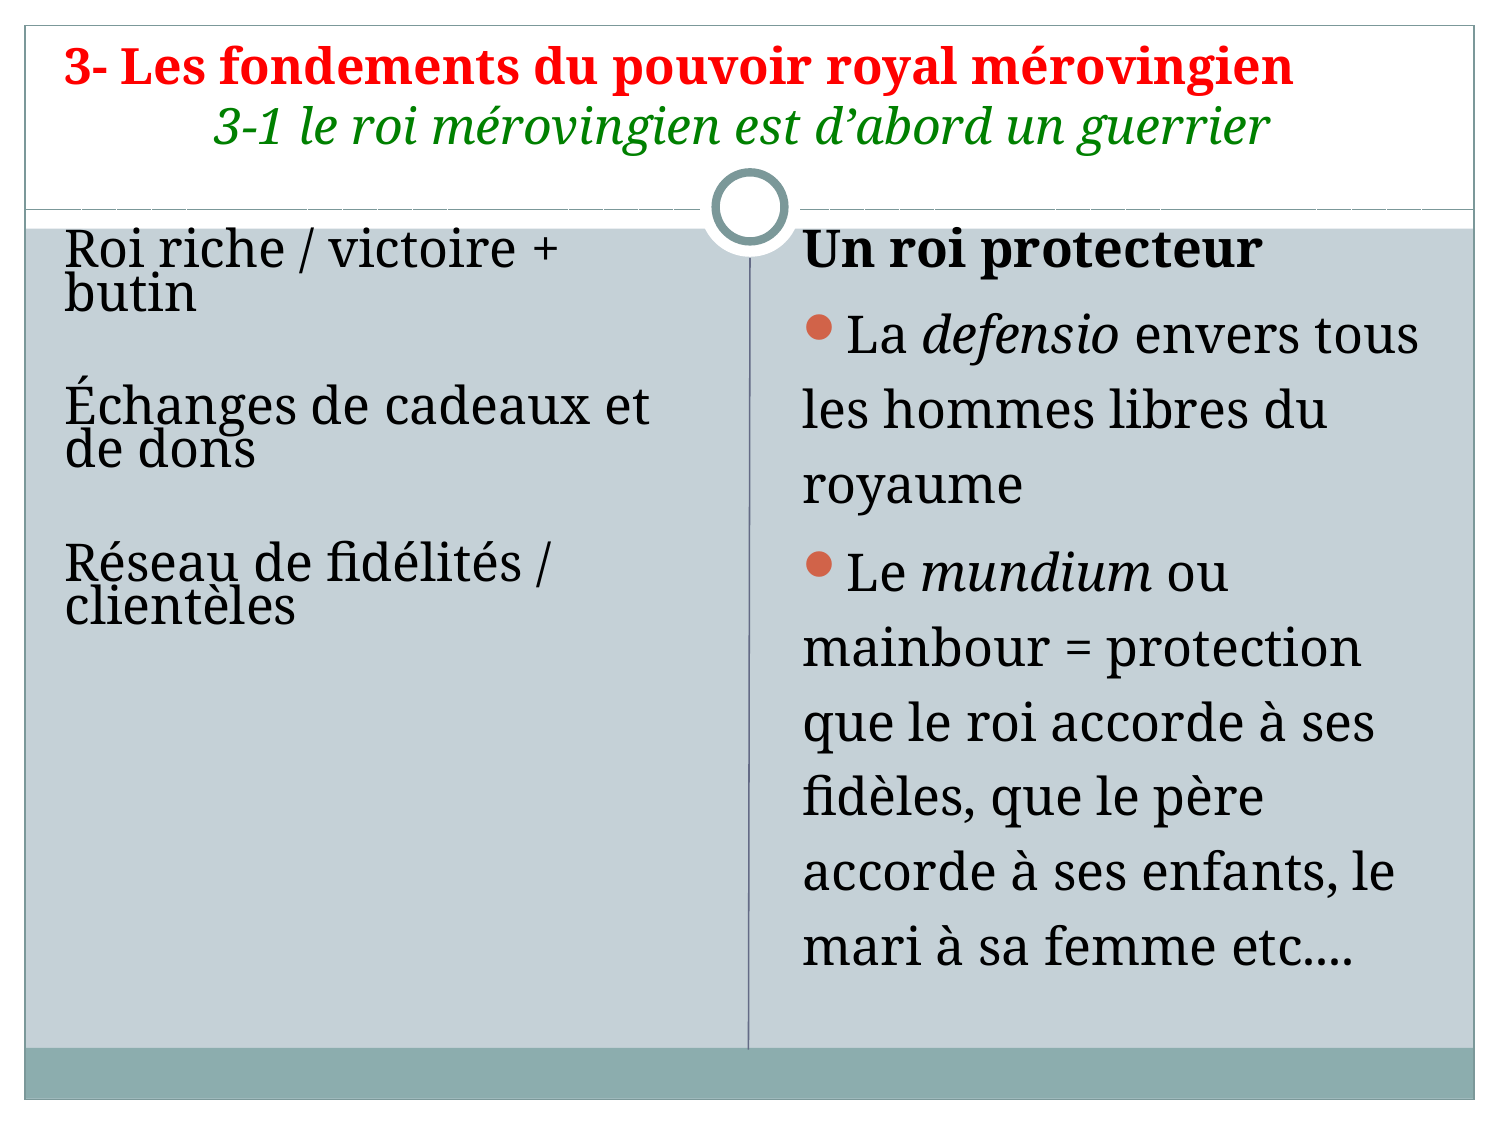

# 3- Les fondements du pouvoir royal mérovingien 3-1 le roi mérovingien est d’abord un guerrier
Roi riche / victoire + butin
Échanges de cadeaux et de dons
Réseau de fidélités / clientèles
Un roi protecteur
La defensio envers tous les hommes libres du royaume
Le mundium ou mainbour = protection que le roi accorde à ses fidèles, que le père accorde à ses enfants, le mari à sa femme etc....